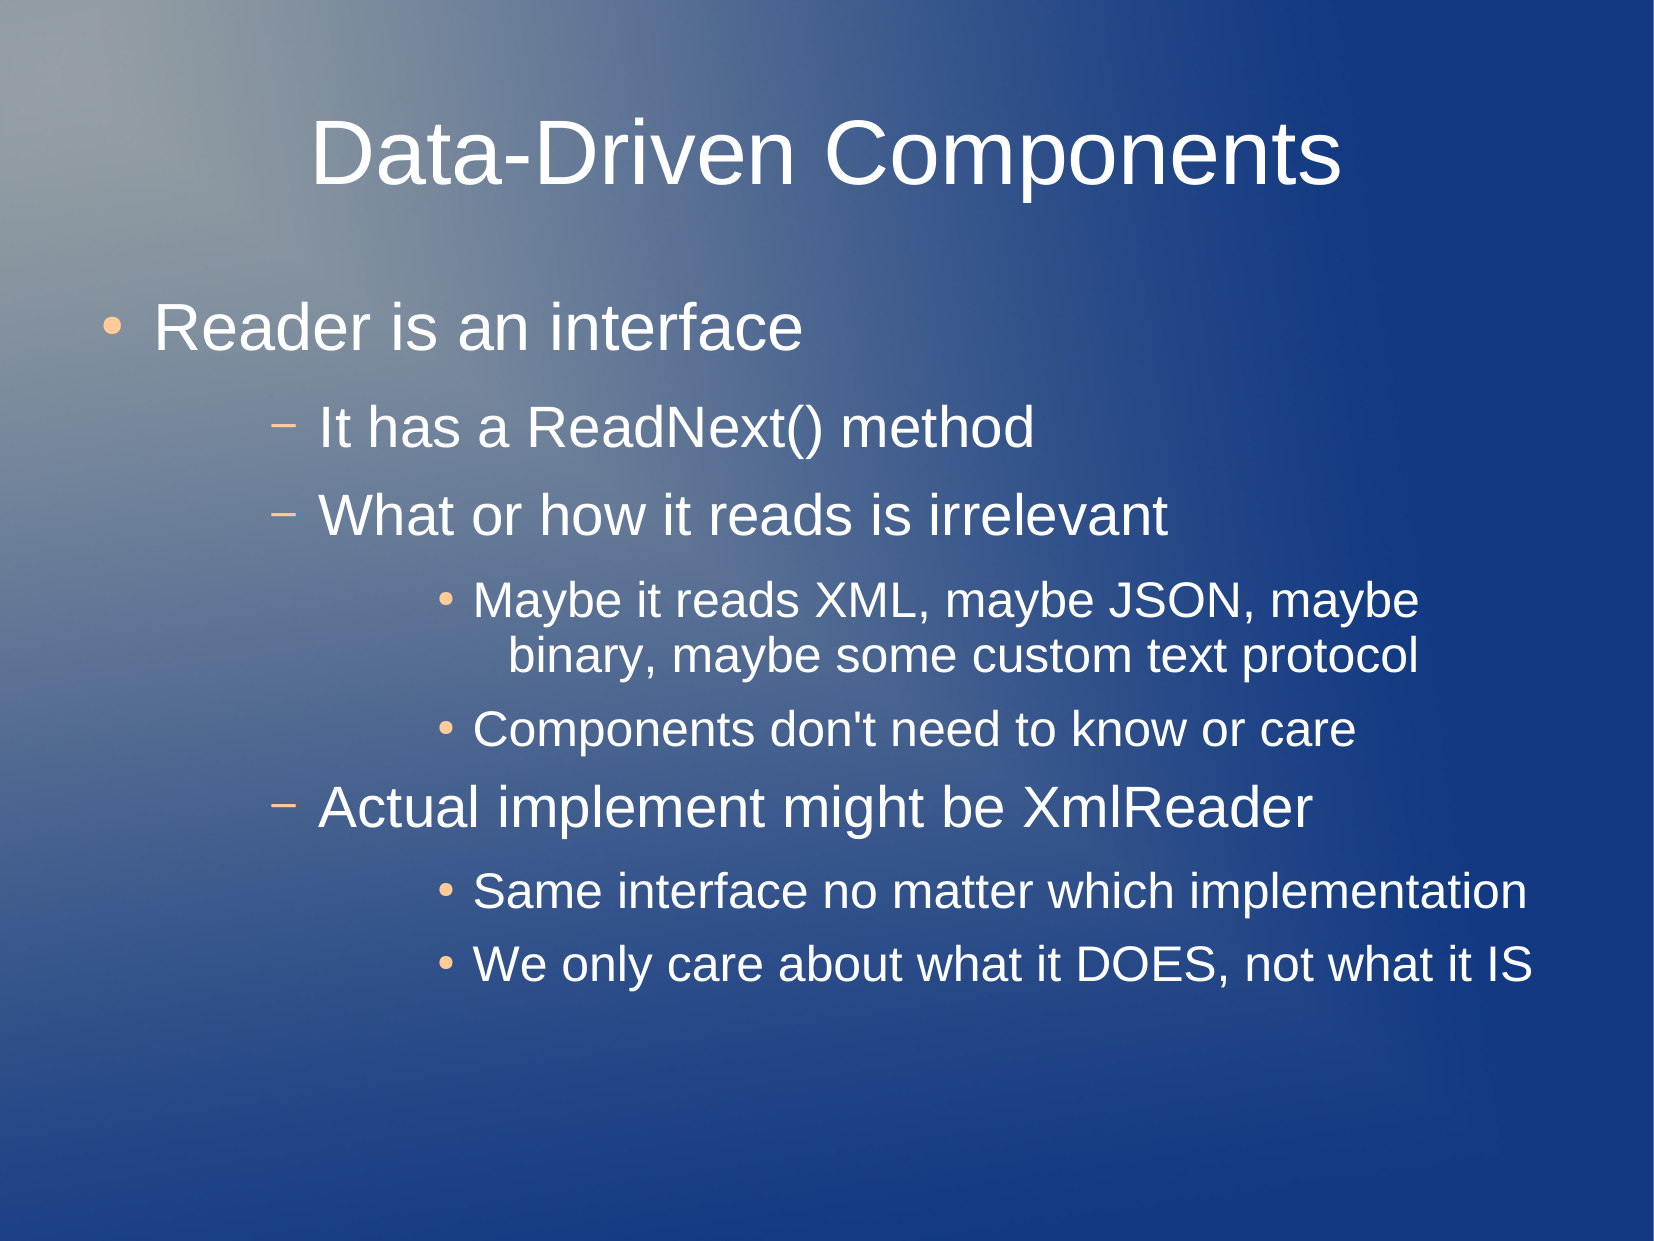

# Data-Driven Components
Reader is an interface
It has a ReadNext() method
What or how it reads is irrelevant
Maybe it reads XML, maybe JSON, maybe binary, maybe some custom text protocol
Components don't need to know or care
Actual implement might be XmlReader
Same interface no matter which implementation
We only care about what it DOES, not what it IS